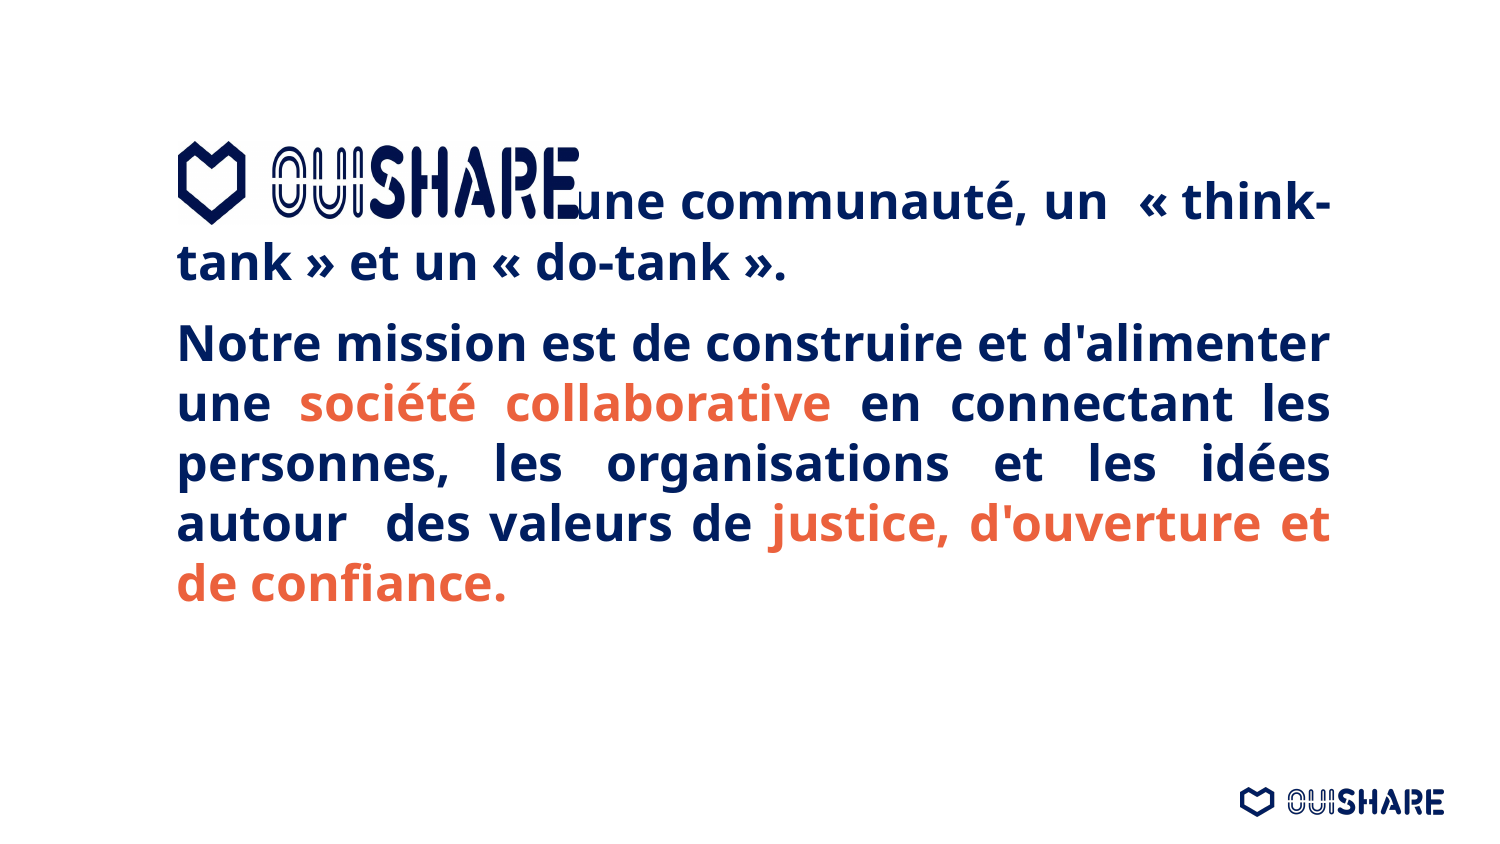

est une communauté, un « think-tank » et un « do-tank ».
Notre mission est de construire et d'alimenter une société collaborative en connectant les personnes, les organisations et les idées autour des valeurs de justice, d'ouverture et de confiance.